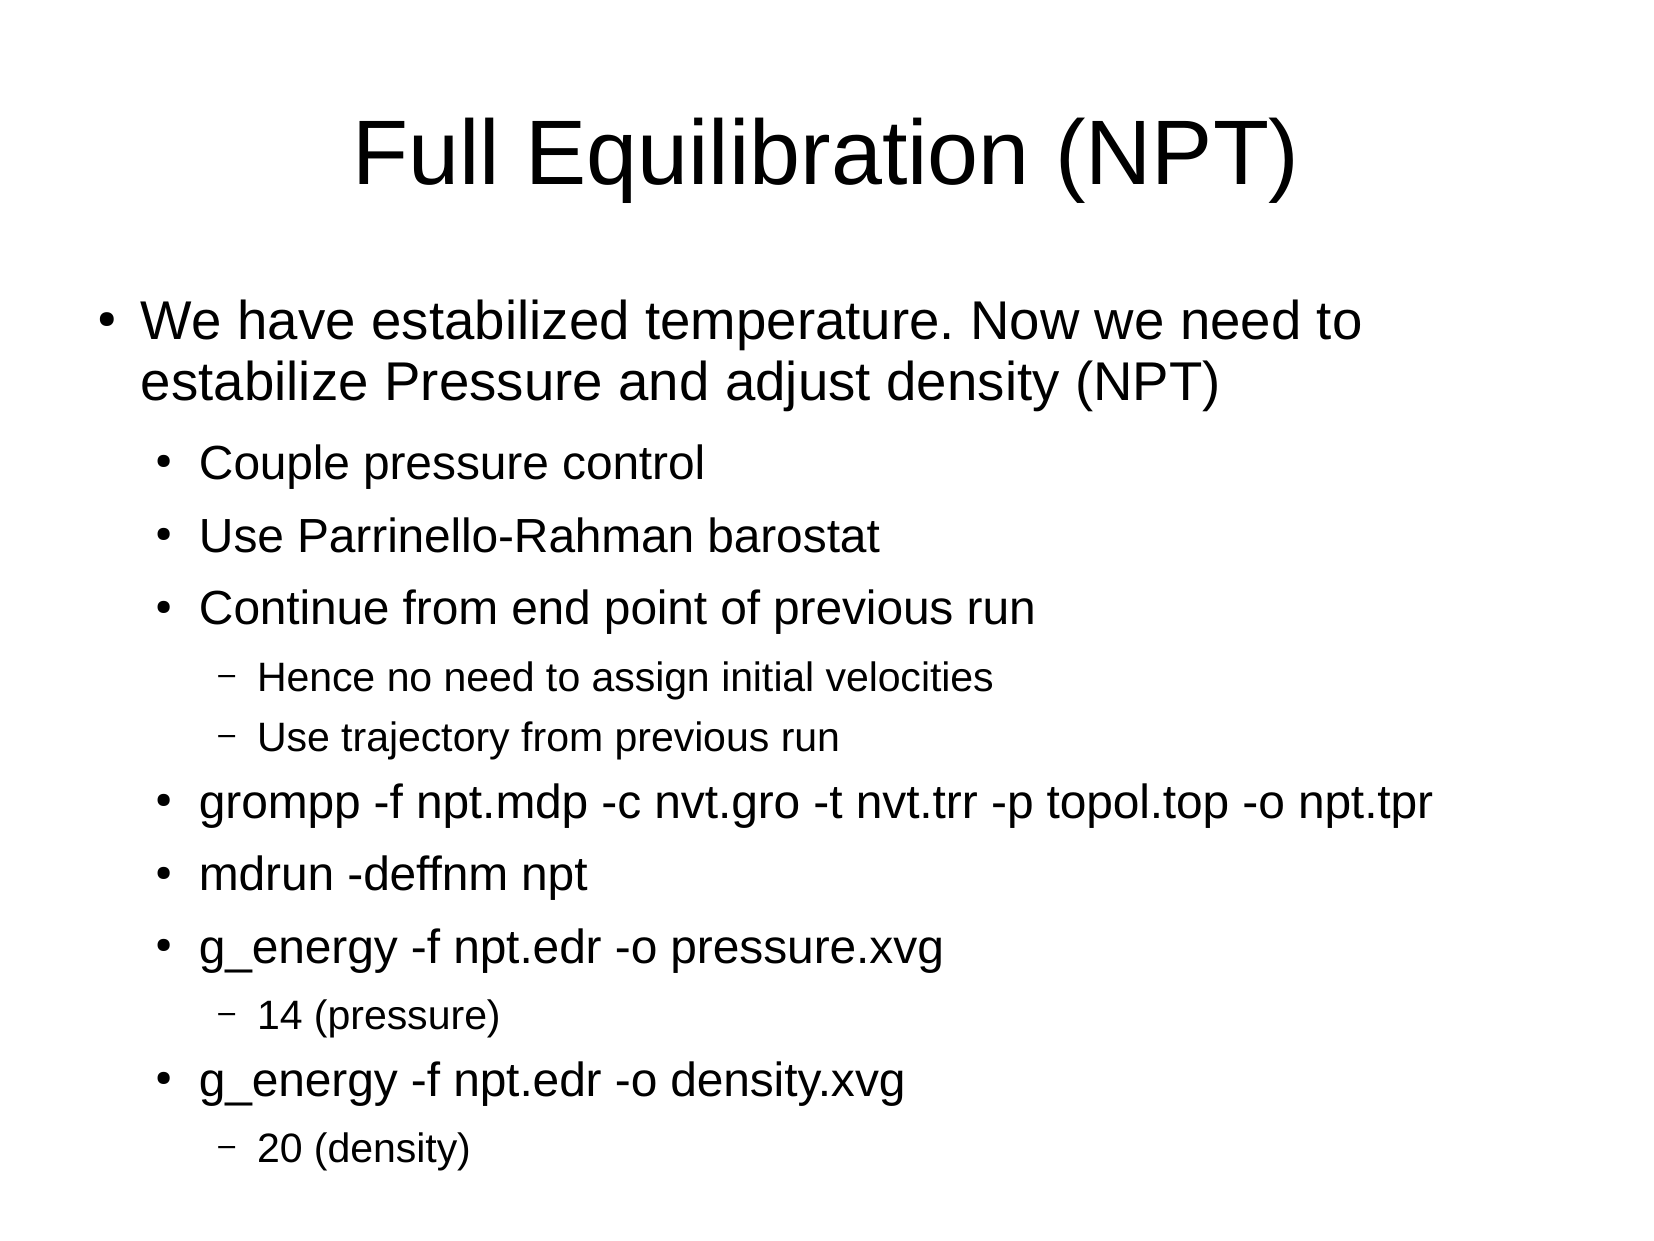

# Full Equilibration (NPT)
We have estabilized temperature. Now we need to estabilize Pressure and adjust density (NPT)
Couple pressure control
Use Parrinello-Rahman barostat
Continue from end point of previous run
Hence no need to assign initial velocities
Use trajectory from previous run
grompp -f npt.mdp -c nvt.gro -t nvt.trr -p topol.top -o npt.tpr
mdrun -deffnm npt
g_energy -f npt.edr -o pressure.xvg
14 (pressure)
g_energy -f npt.edr -o density.xvg
20 (density)